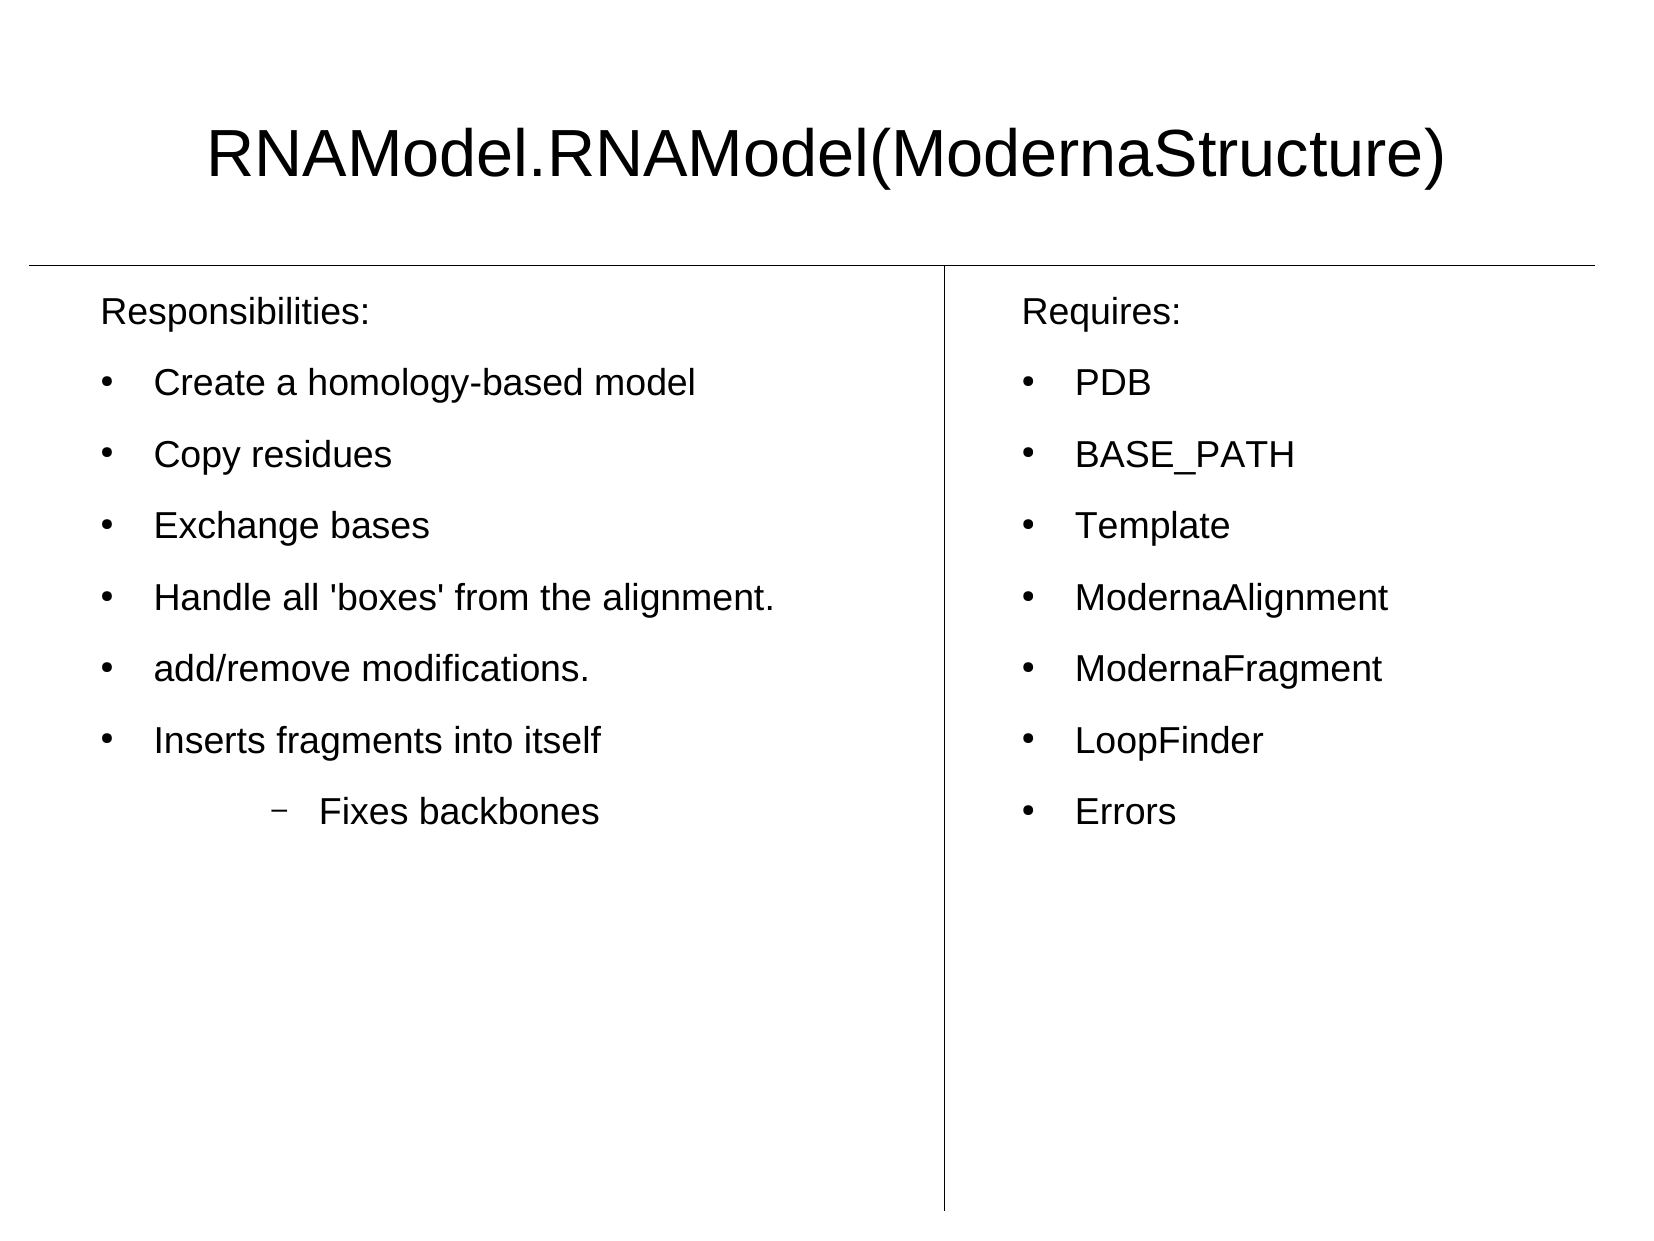

# RNAModel.RNAModel(ModernaStructure)
Responsibilities:
Create a homology-based model
Copy residues
Exchange bases
Handle all 'boxes' from the alignment.
add/remove modifications.
Inserts fragments into itself
Fixes backbones
Requires:
PDB
BASE_PATH
Template
ModernaAlignment
ModernaFragment
LoopFinder
Errors